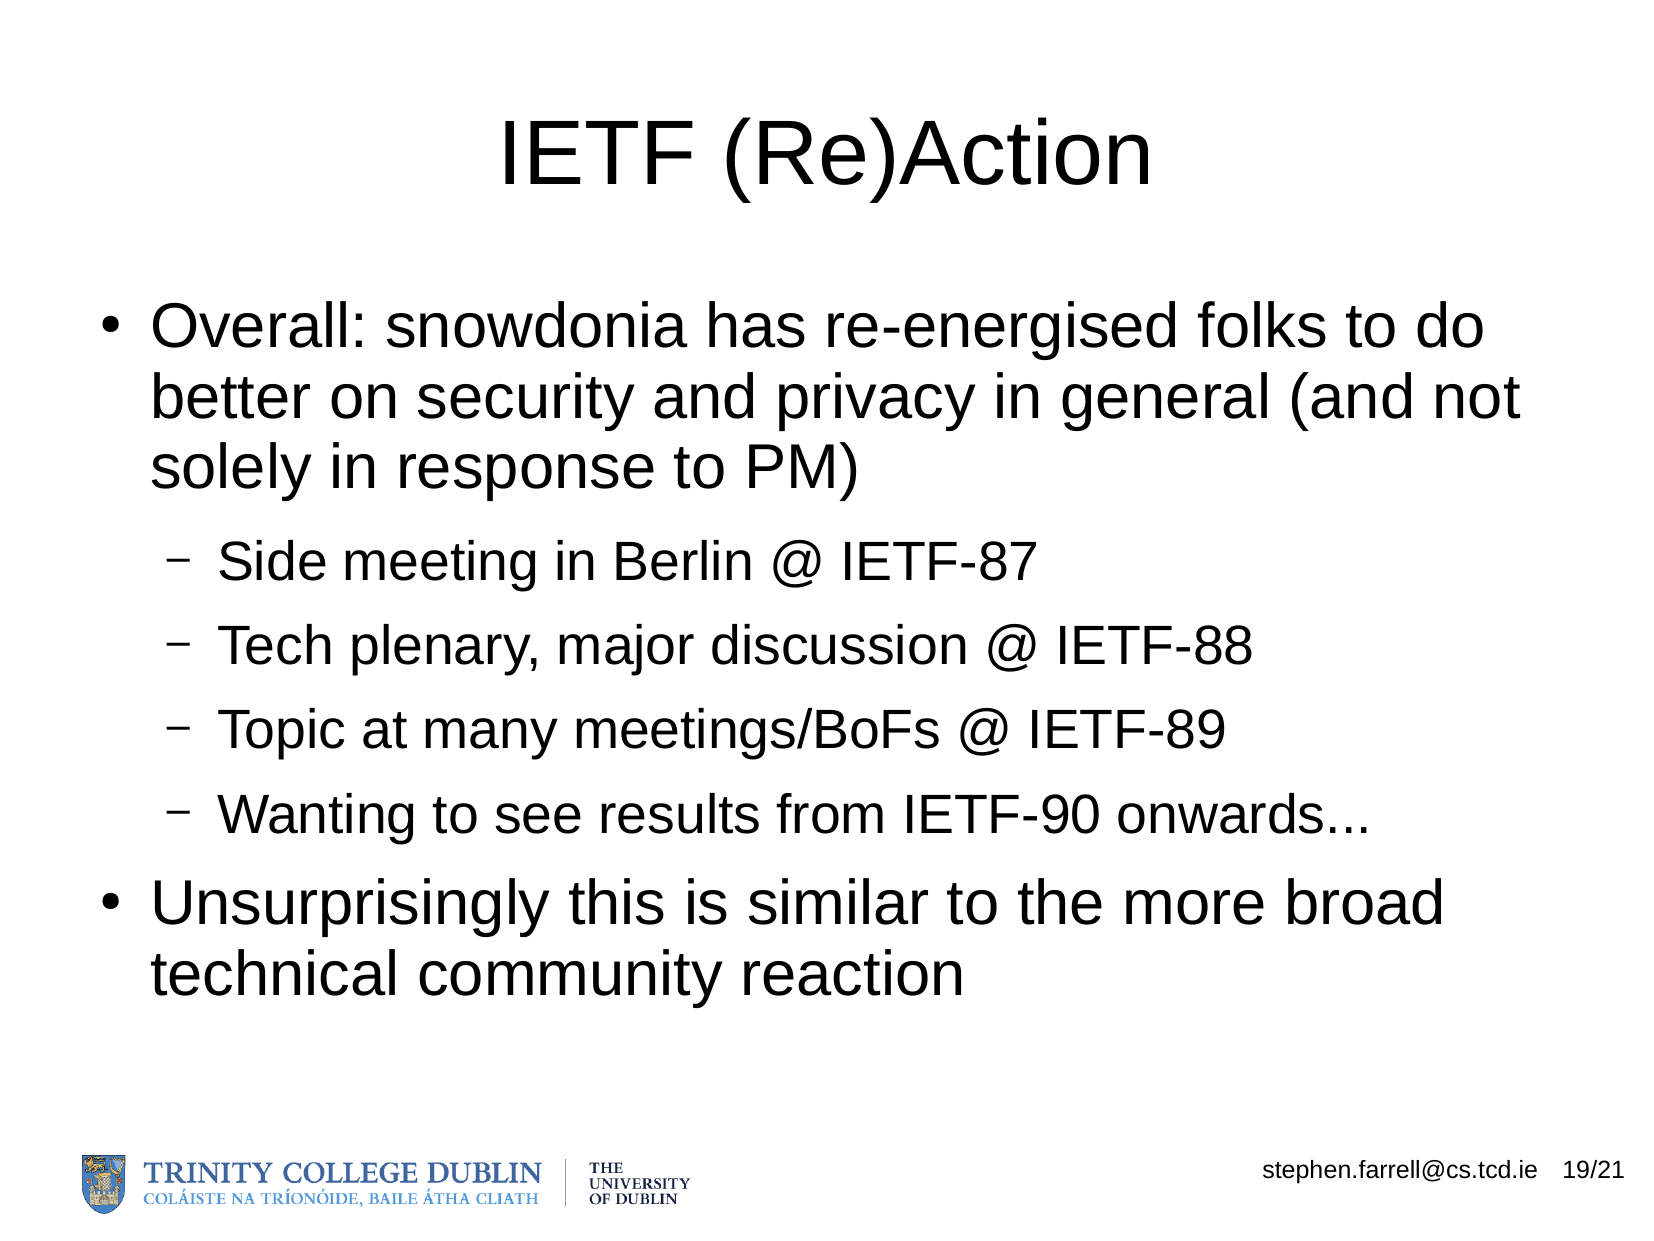

# IETF (Re)Action
Overall: snowdonia has re-energised folks to do better on security and privacy in general (and not solely in response to PM)
Side meeting in Berlin @ IETF-87
Tech plenary, major discussion @ IETF-88
Topic at many meetings/BoFs @ IETF-89
Wanting to see results from IETF-90 onwards...
Unsurprisingly this is similar to the more broad technical community reaction